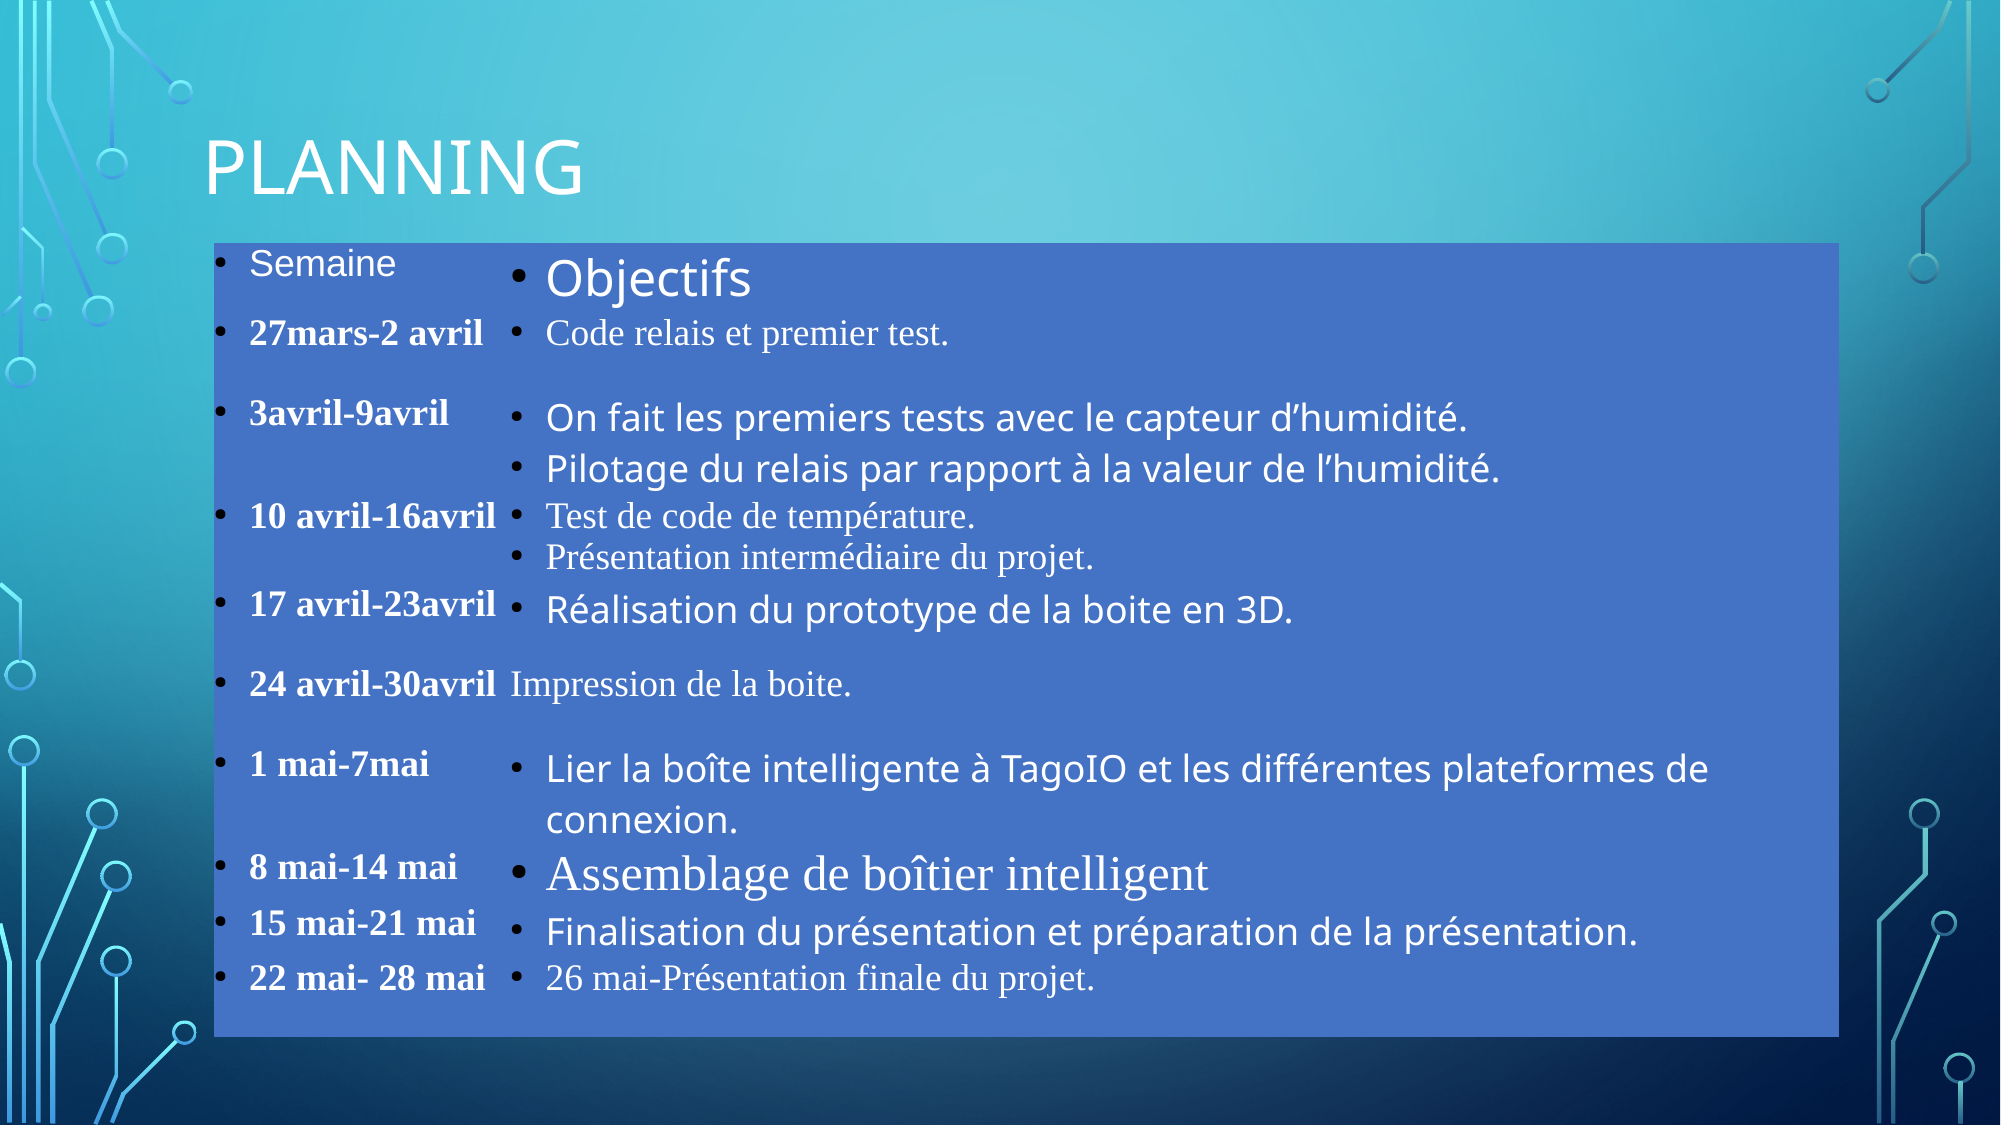

# Planning
| Semaine | Objectifs |
| --- | --- |
| 27mars-2 avril | Code relais et premier test. |
| 3avril-9avril | On fait les premiers tests avec le capteur d’humidité. Pilotage du relais par rapport à la valeur de l’humidité. |
| 10 avril-16avril | Test de code de température. Présentation intermédiaire du projet. |
| 17 avril-23avril | Réalisation du prototype de la boite en 3D. |
| 24 avril-30avril | Impression de la boite. |
| 1 mai-7mai | Lier la boîte intelligente à TagoIO et les différentes plateformes de connexion. |
| 8 mai-14 mai | Assemblage de boîtier intelligent |
| 15 mai-21 mai | Finalisation du présentation et préparation de la présentation. |
| 22 mai- 28 mai | 26 mai-Présentation finale du projet. |